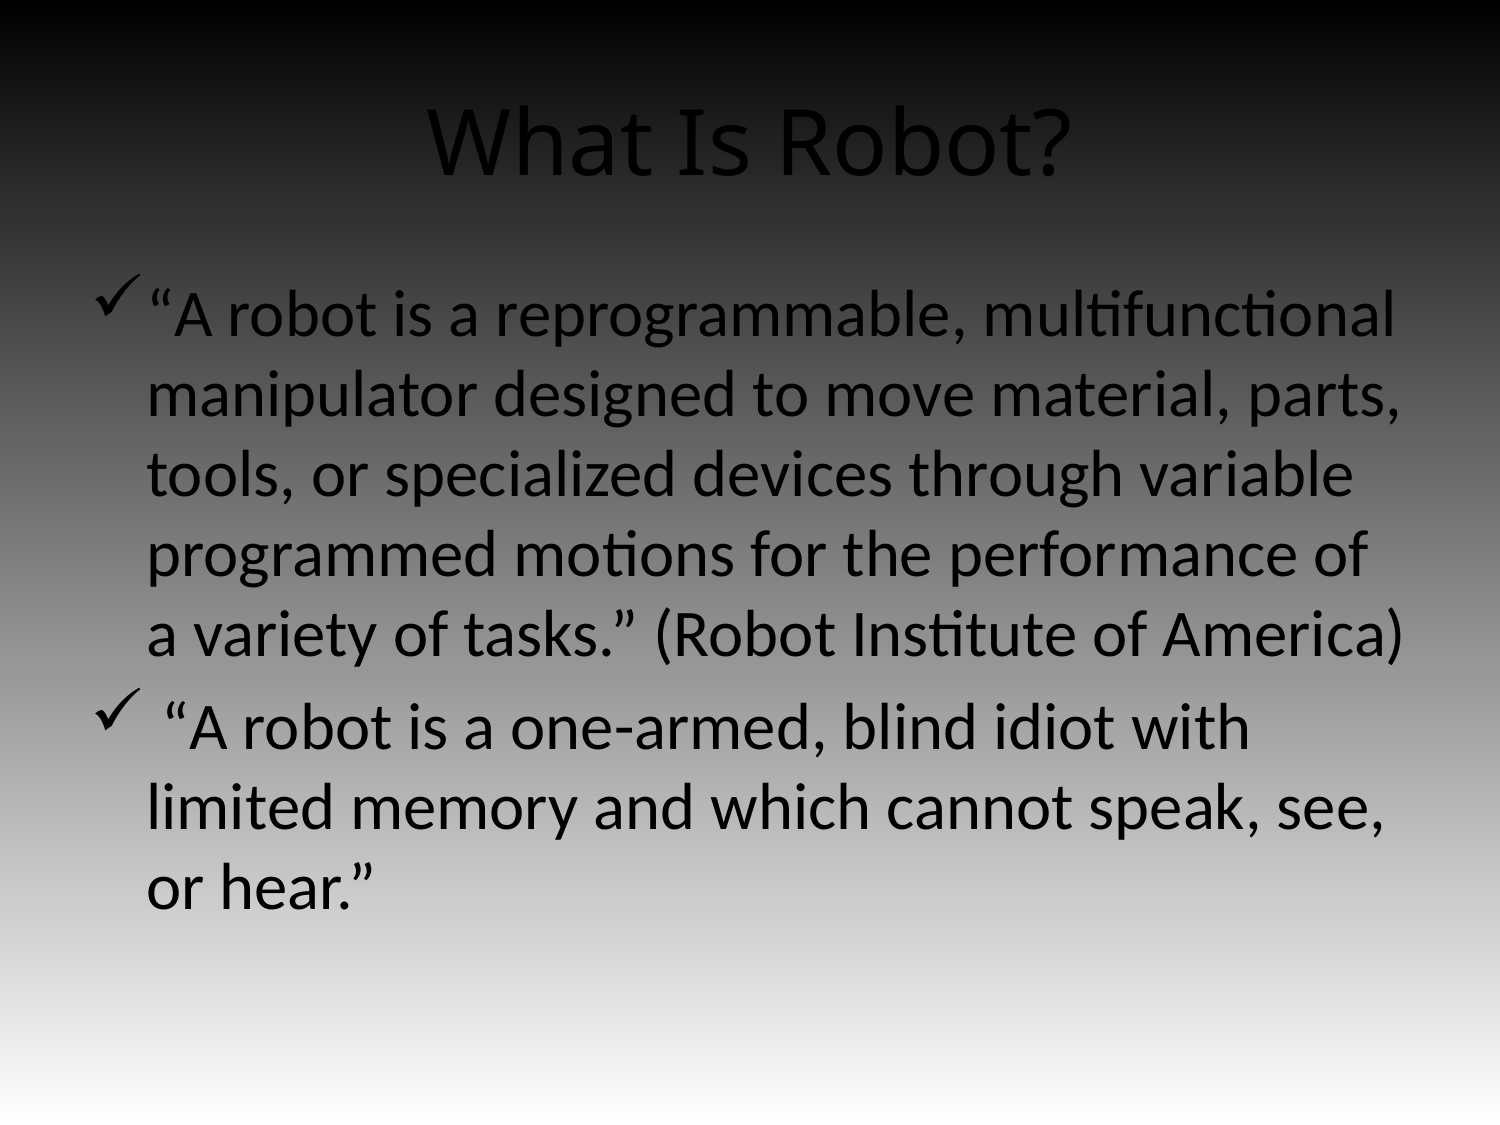

# What Is Robot?
“A robot is a reprogrammable, multifunctional manipulator designed to move material, parts, tools, or specialized devices through variable programmed motions for the performance of a variety of tasks.” (Robot Institute of America)
 “A robot is a one-armed, blind idiot with limited memory and which cannot speak, see, or hear.”